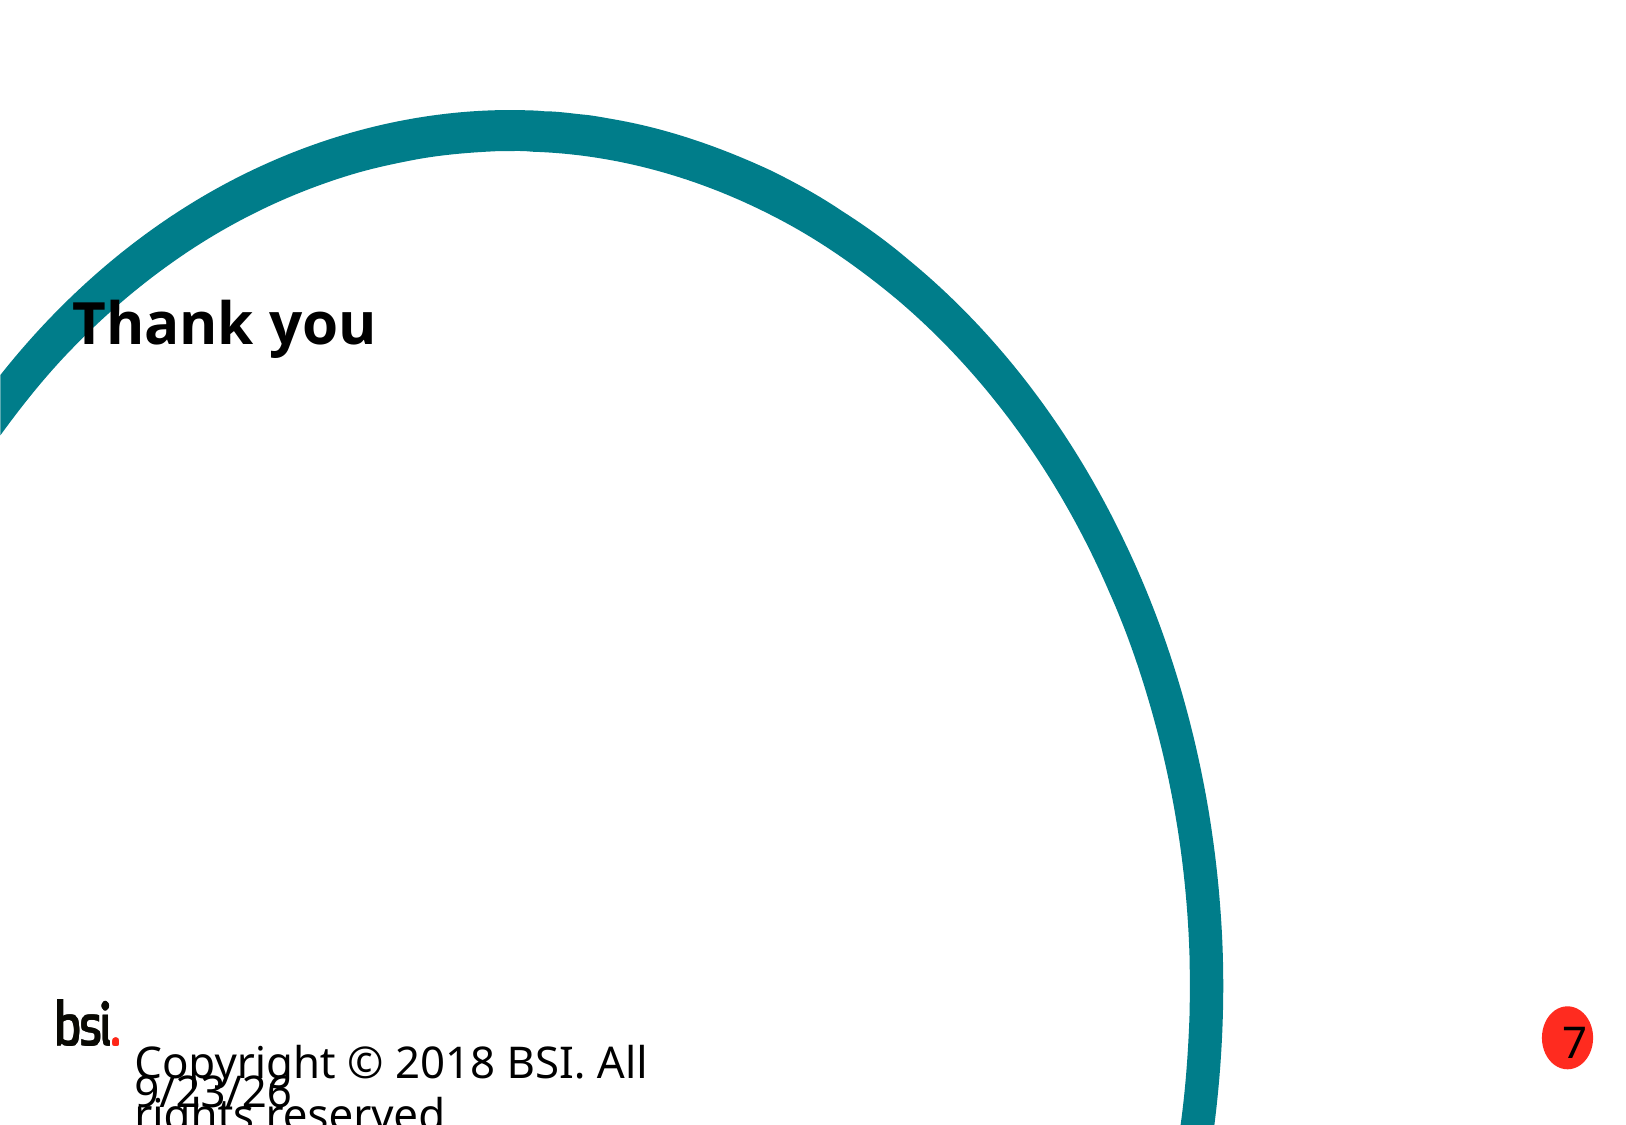

# Thank you
Copyright © 2018 BSI. All rights reserved